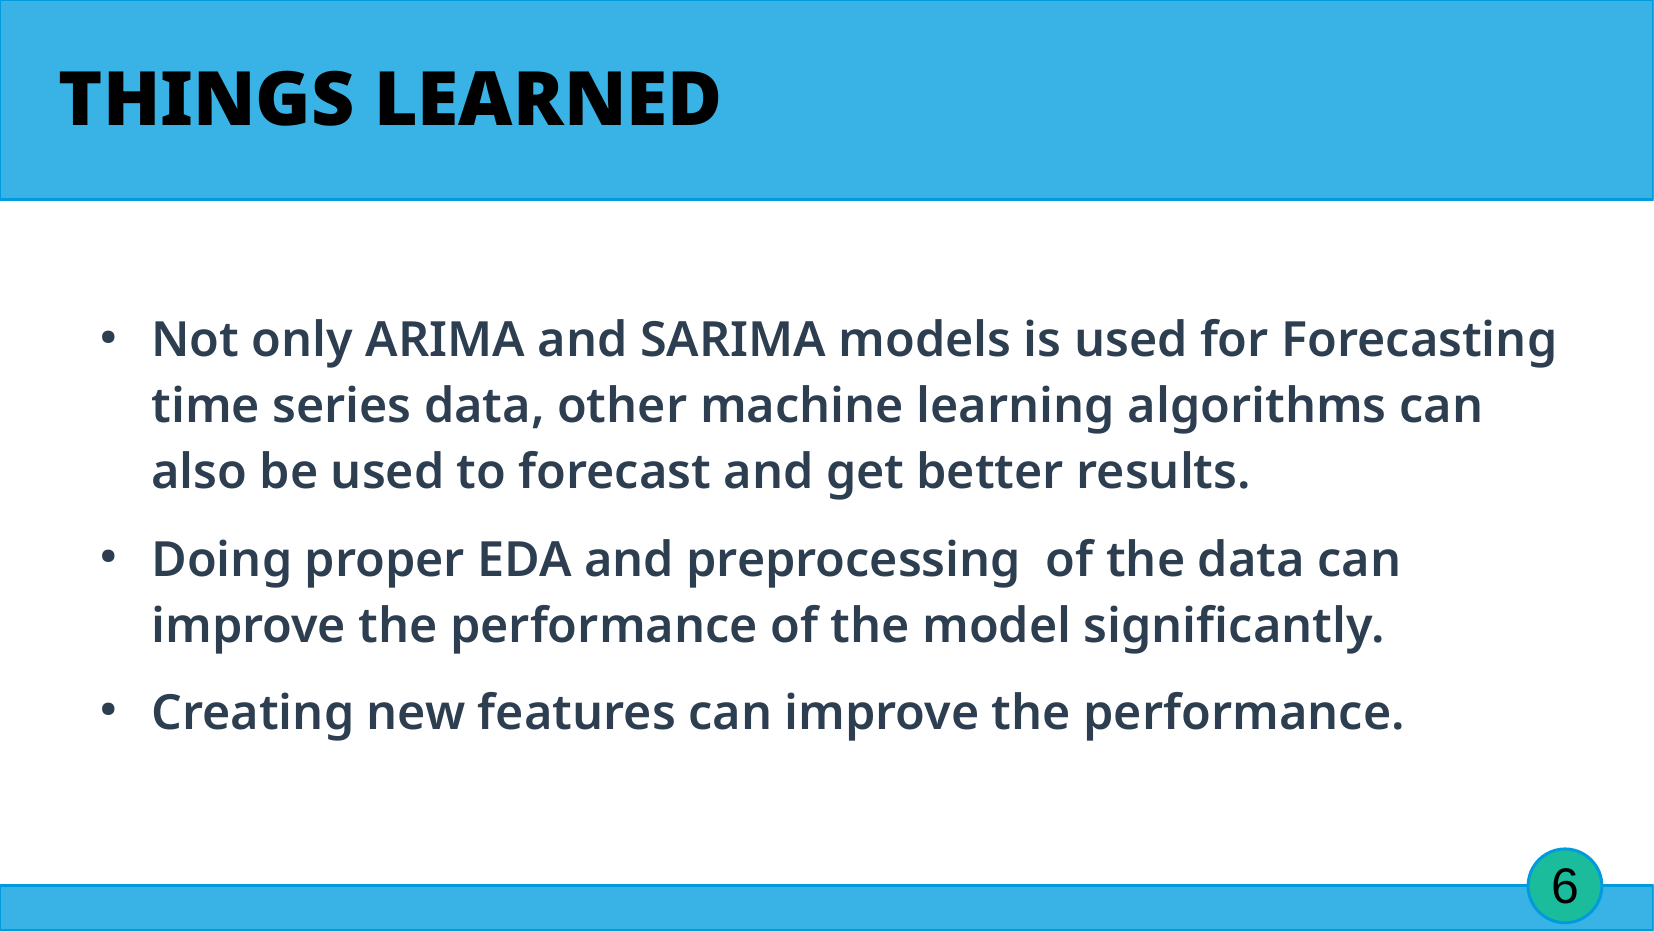

# THINGS LEARNED
Not only ARIMA and SARIMA models is used for Forecasting time series data, other machine learning algorithms can also be used to forecast and get better results.
Doing proper EDA and preprocessing of the data can improve the performance of the model significantly.
Creating new features can improve the performance.